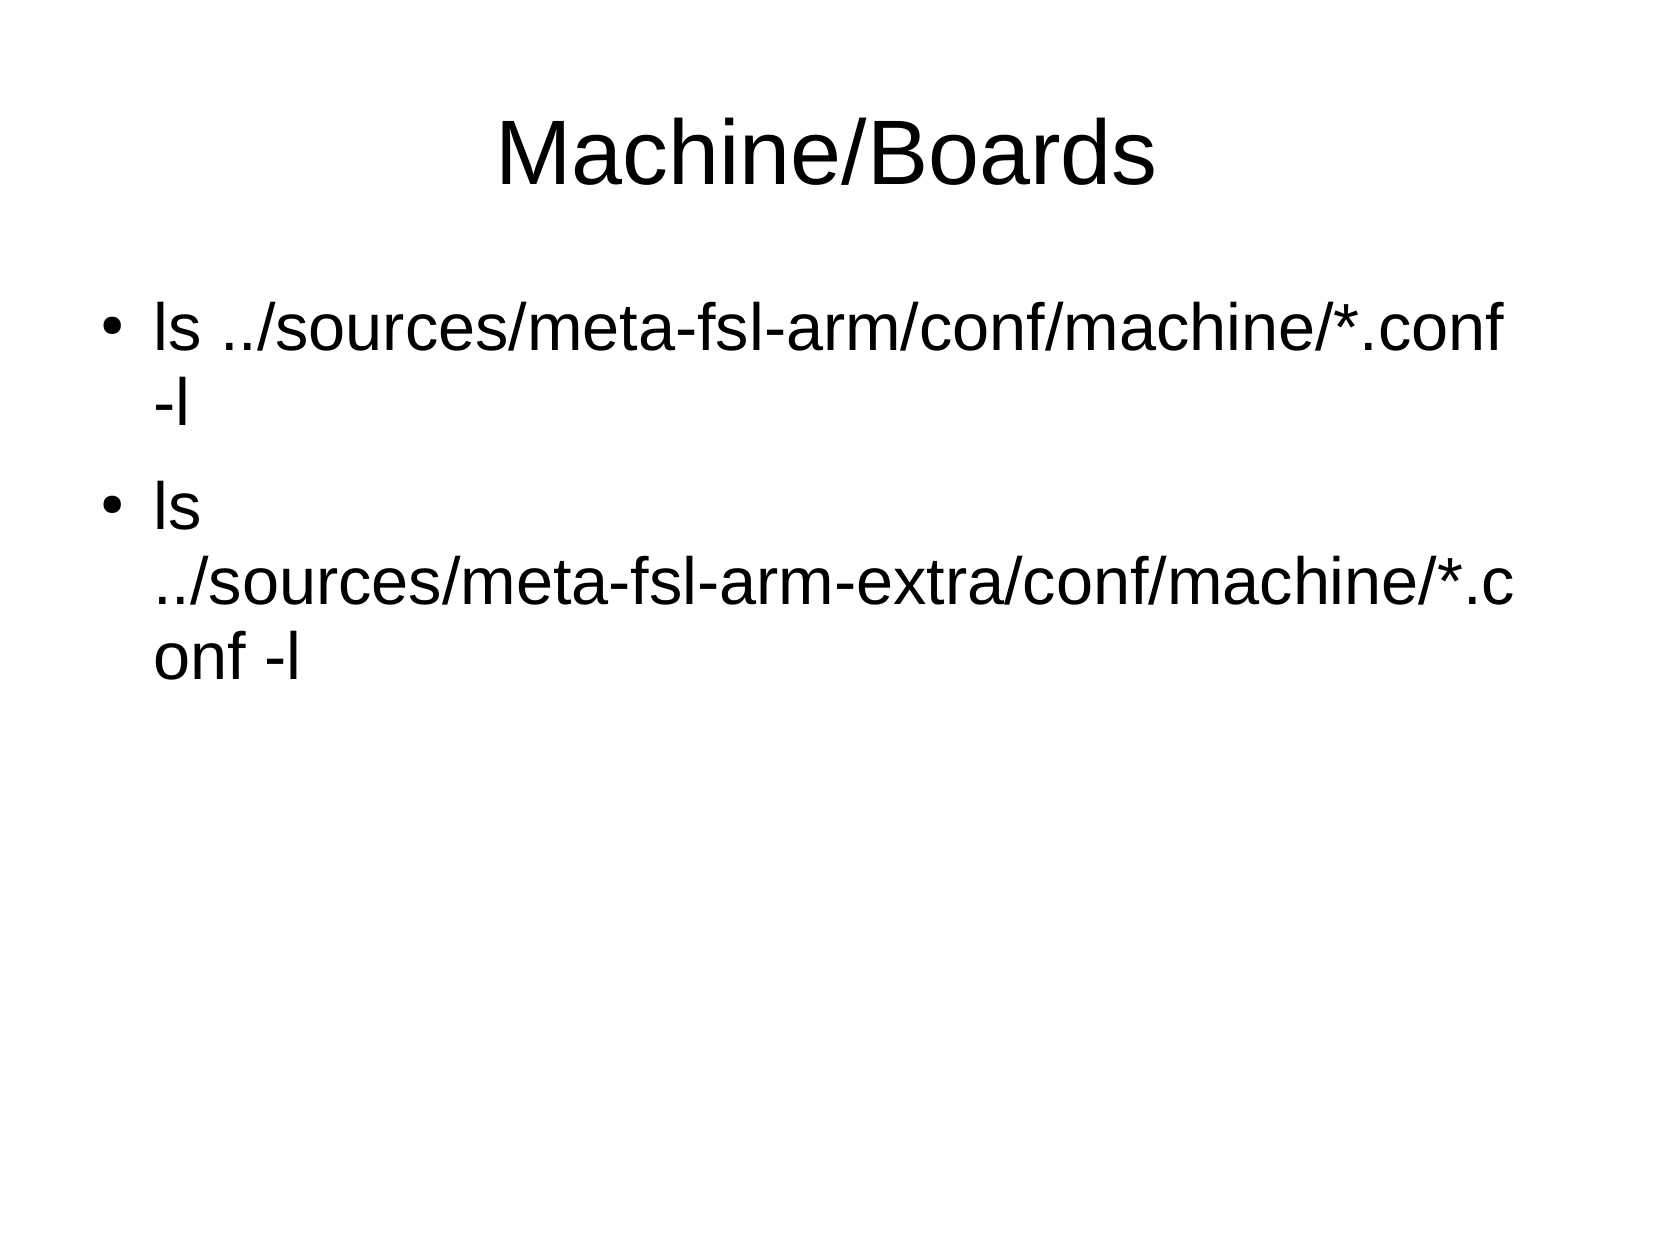

# Machine/Boards
ls ../sources/meta-fsl-arm/conf/machine/*.conf -l
ls ../sources/meta-fsl-arm-extra/conf/machine/*.conf -l